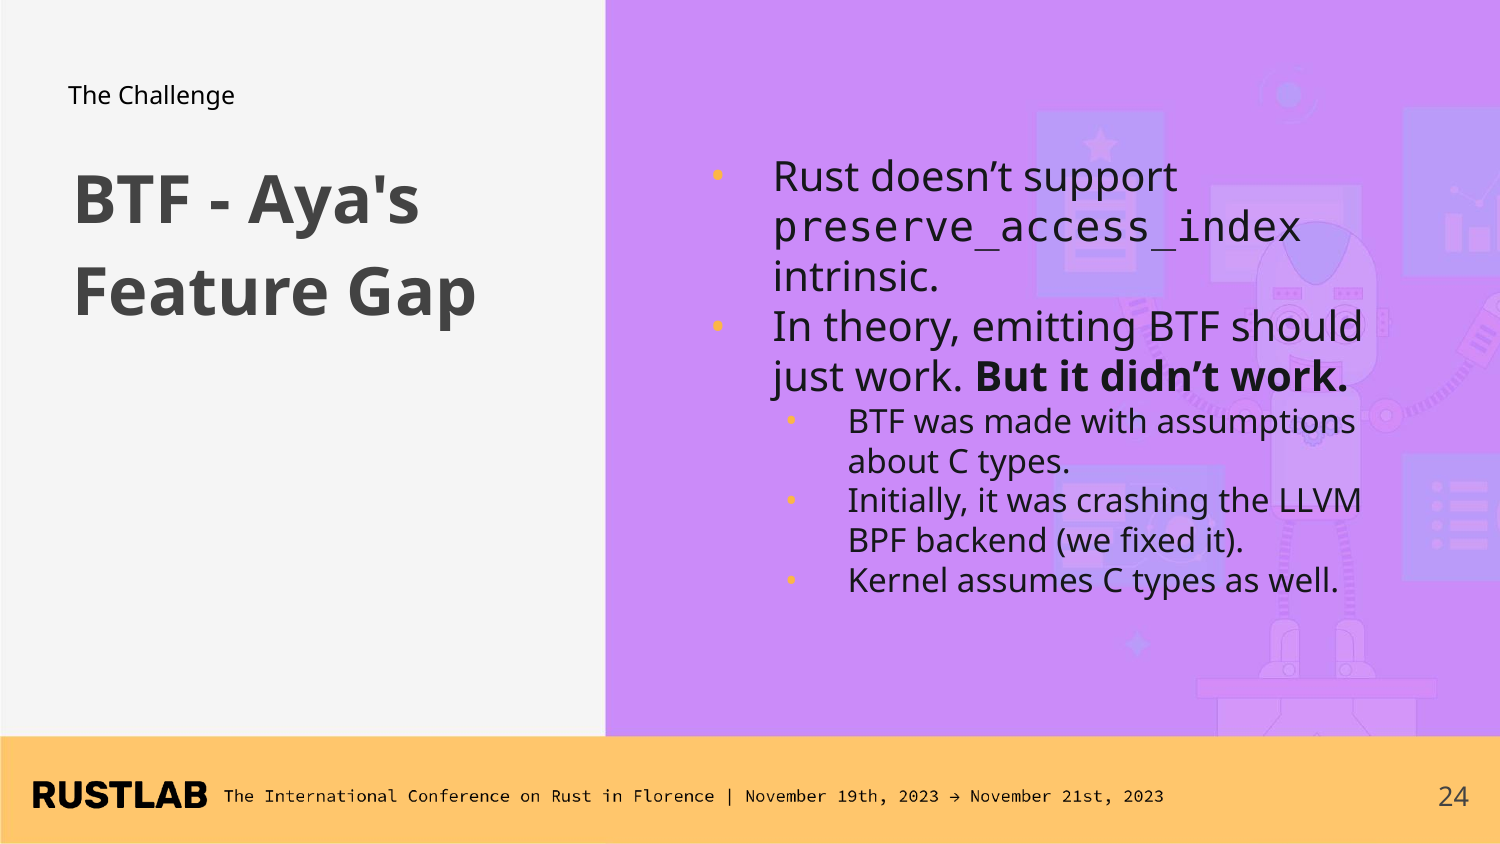

The Challenge
Rust doesn’t support preserve_access_index intrinsic.
In theory, emitting BTF should just work. But it didn’t work.
BTF was made with assumptions about C types.
Initially, it was crashing the LLVM BPF backend (we fixed it).
Kernel assumes C types as well.
# BTF - Aya's Feature Gap